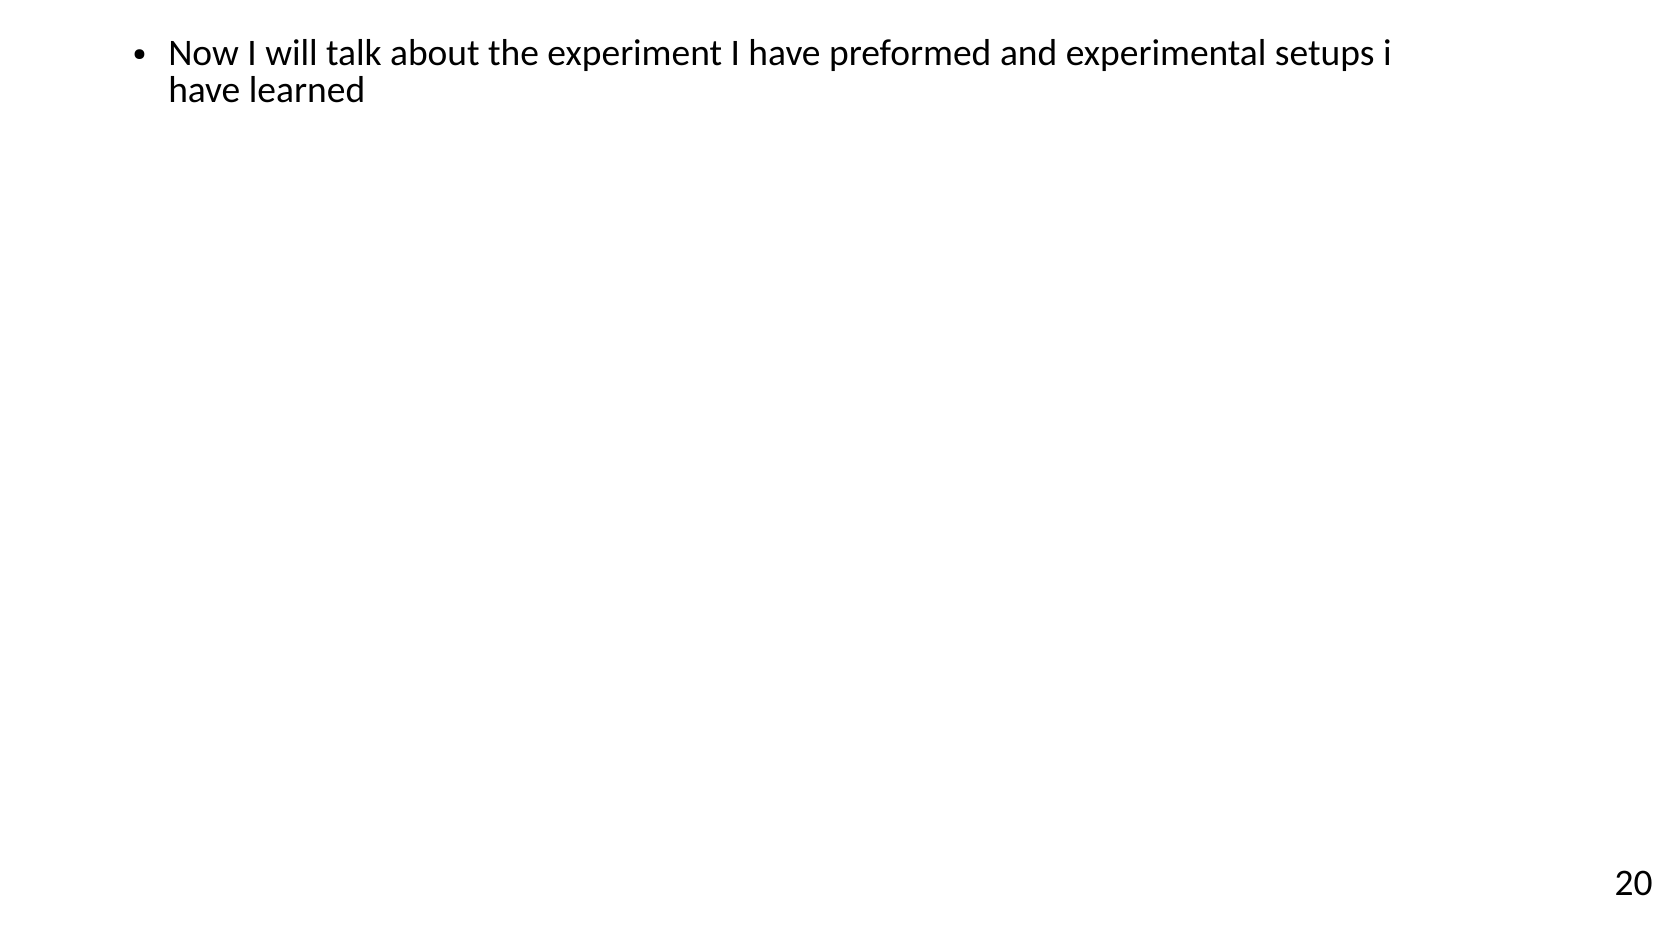

Now I will talk about the experiment I have preformed and experimental setups i have learned